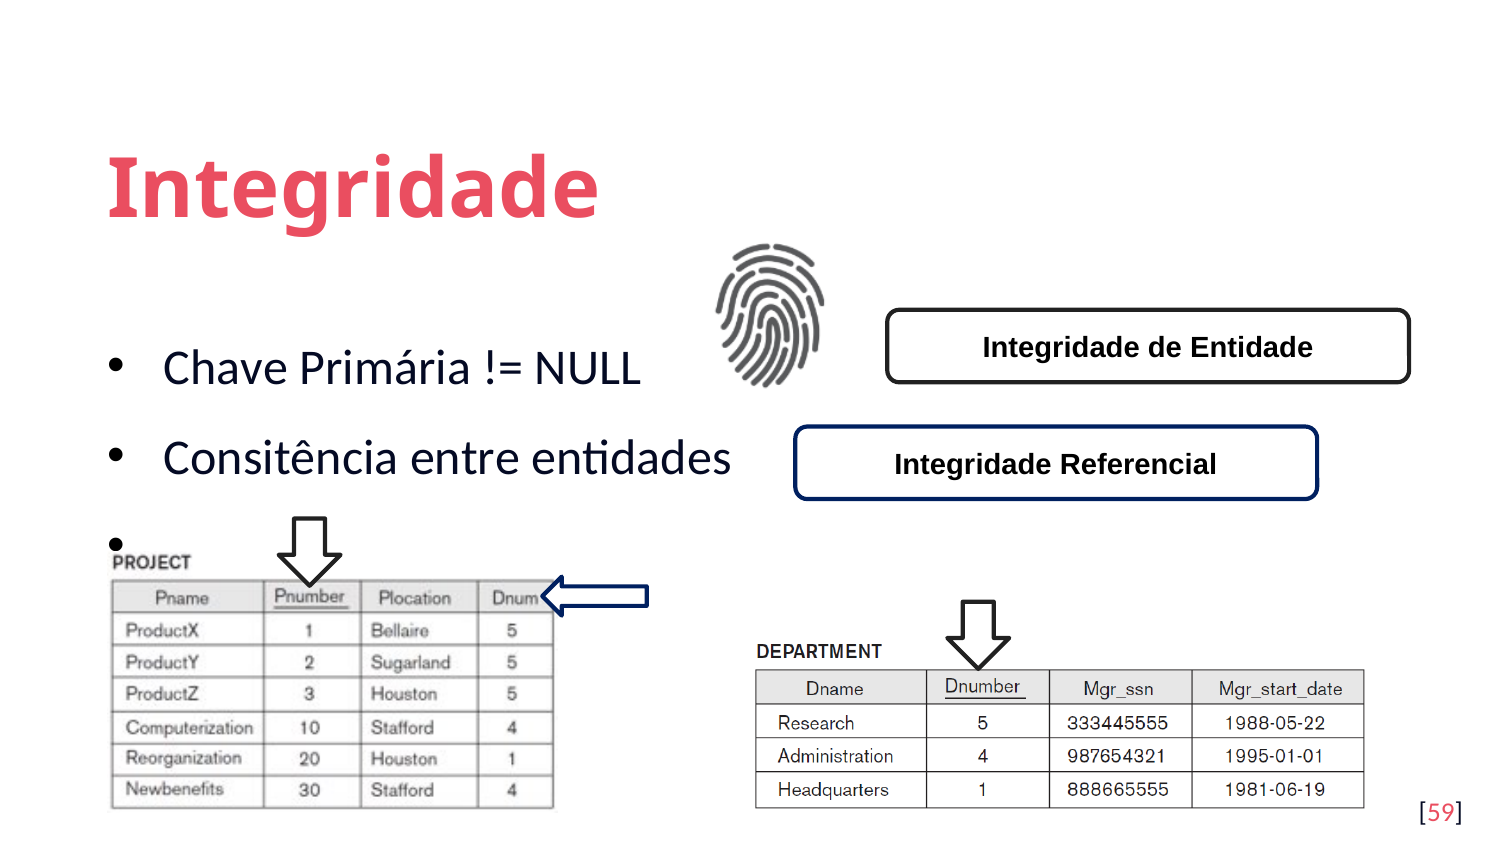

Integridade
Chave Primária != NULL
Consitência entre entidades
Integridade de Entidade
Integridade Referencial